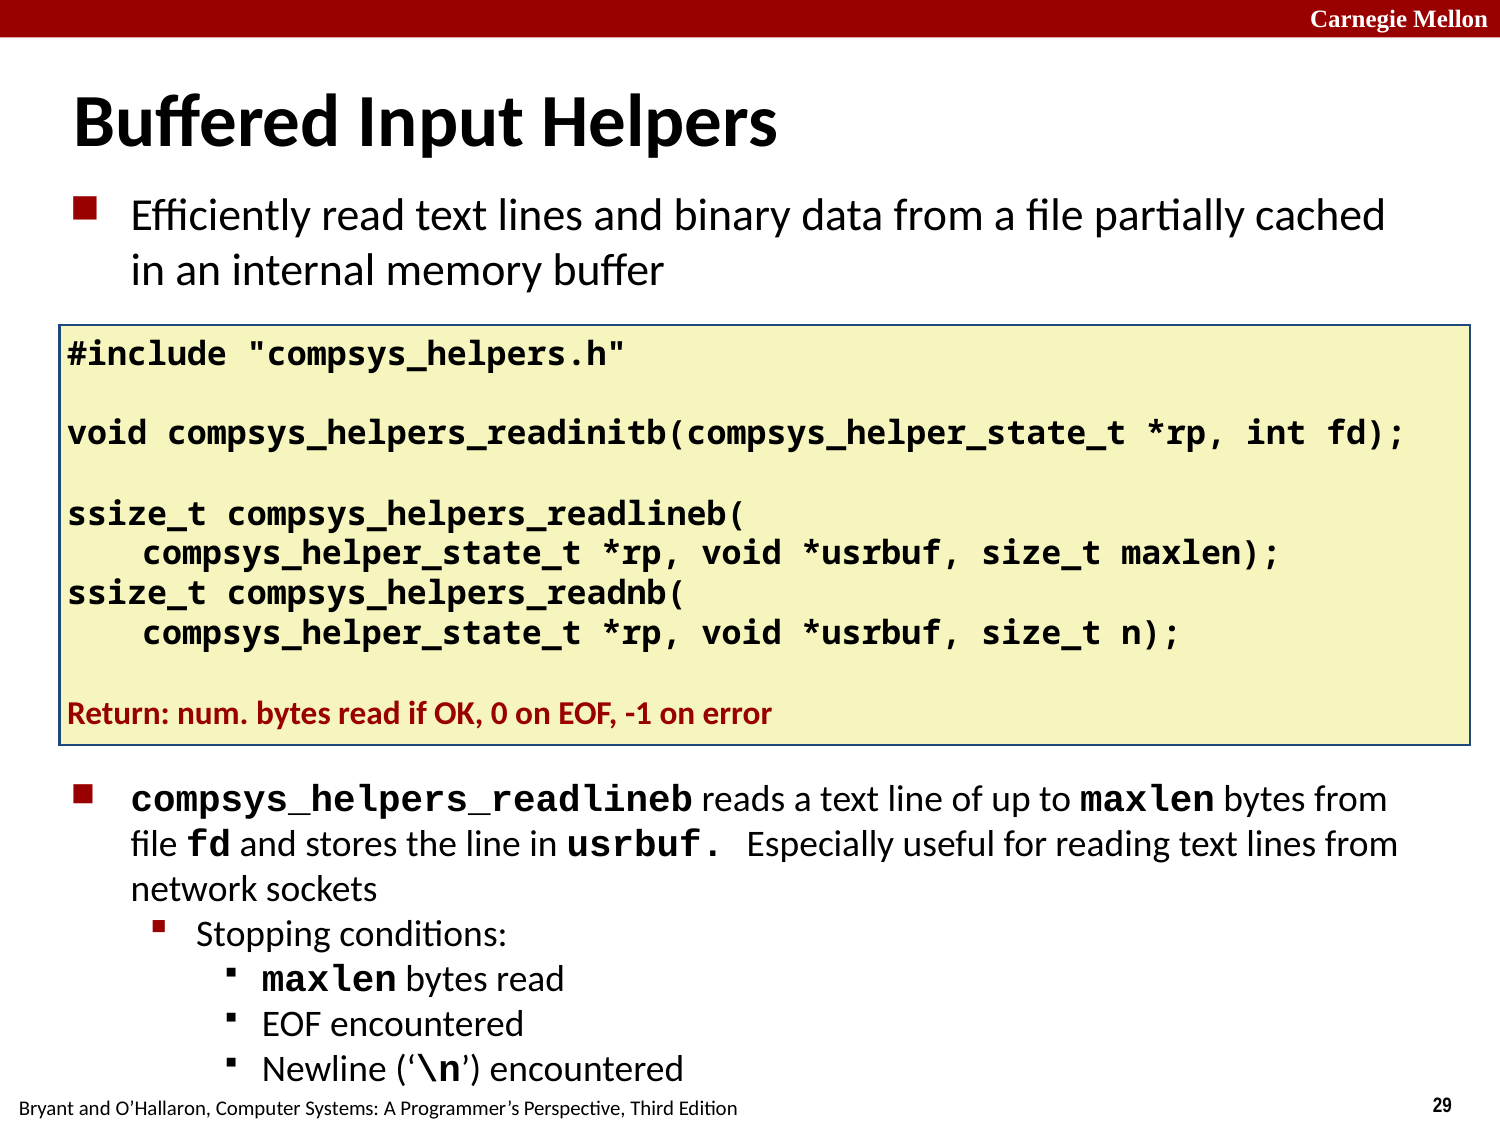

Buffered Input Helpers
Efficiently read text lines and binary data from a file partially cached in an internal memory buffer
compsys_helpers_readlineb reads a text line of up to maxlen bytes from file fd and stores the line in usrbuf. Especially useful for reading text lines from network sockets
Stopping conditions:
maxlen bytes read
EOF encountered
Newline (‘\n’) encountered
#include "compsys_helpers.h"
void compsys_helpers_readinitb(compsys_helper_state_t *rp, int fd);
ssize_t compsys_helpers_readlineb(
	compsys_helper_state_t *rp, void *usrbuf, size_t maxlen);
ssize_t compsys_helpers_readnb(
	compsys_helper_state_t *rp, void *usrbuf, size_t n);
Return: num. bytes read if OK, 0 on EOF, -1 on error